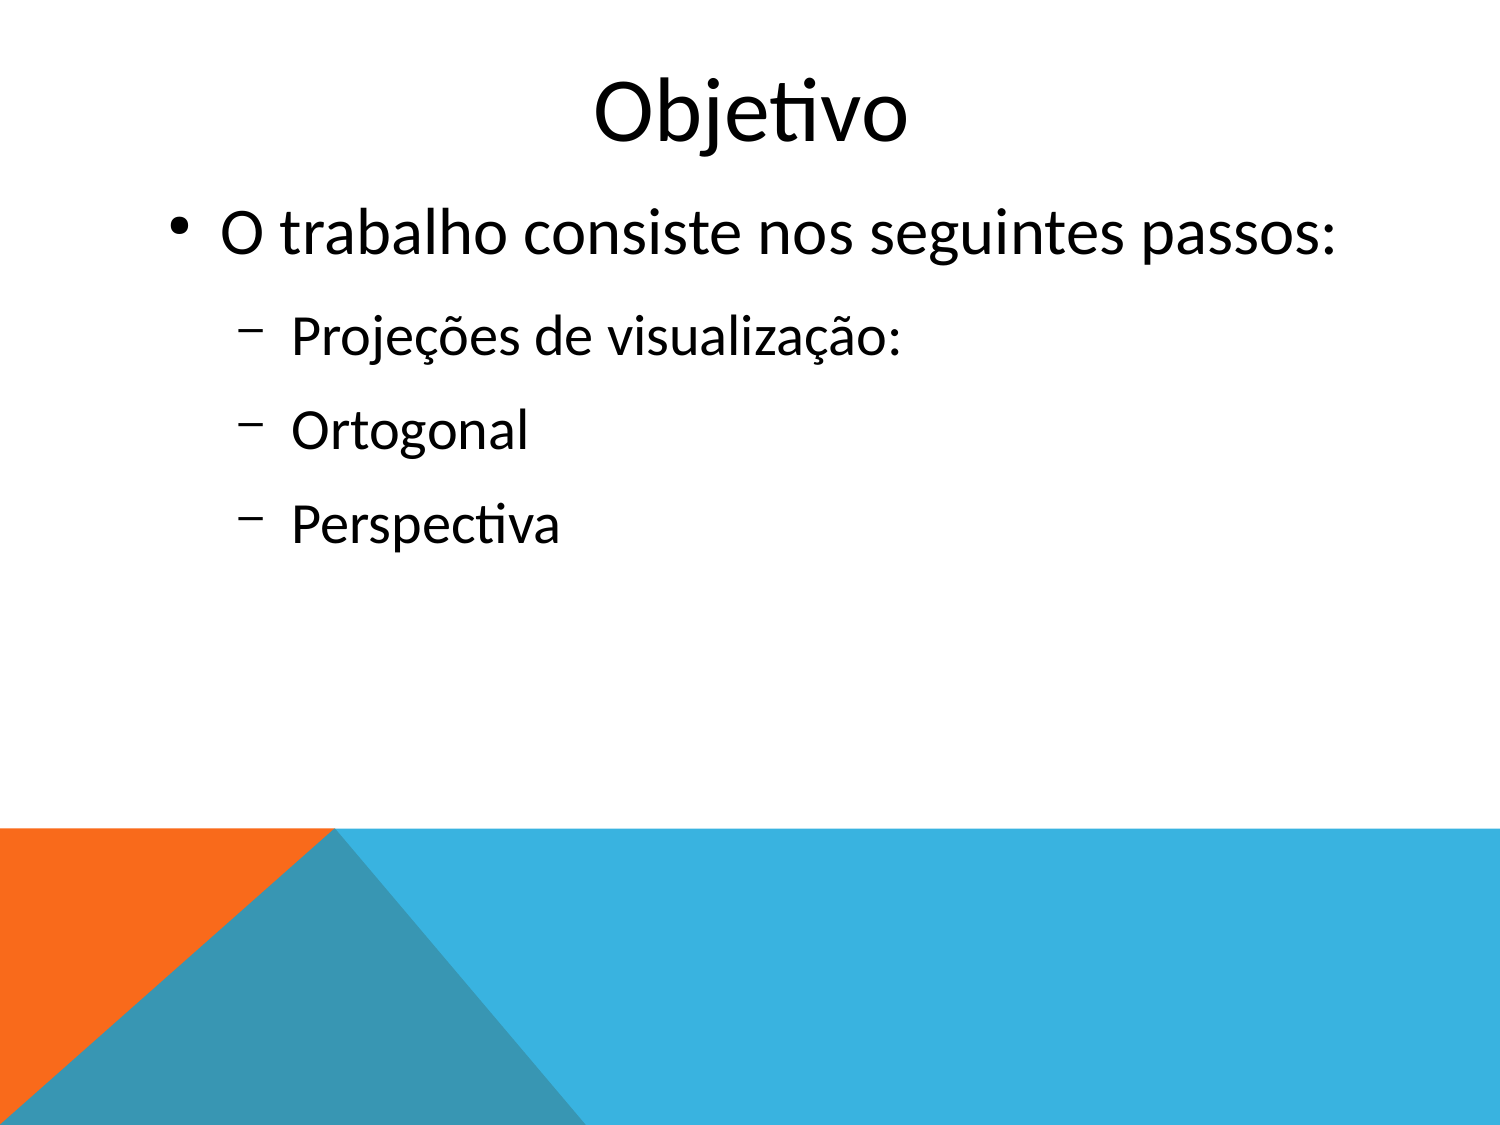

# Objetivo
O trabalho consiste nos seguintes passos:
Projeções de visualização:
Ortogonal
Perspectiva